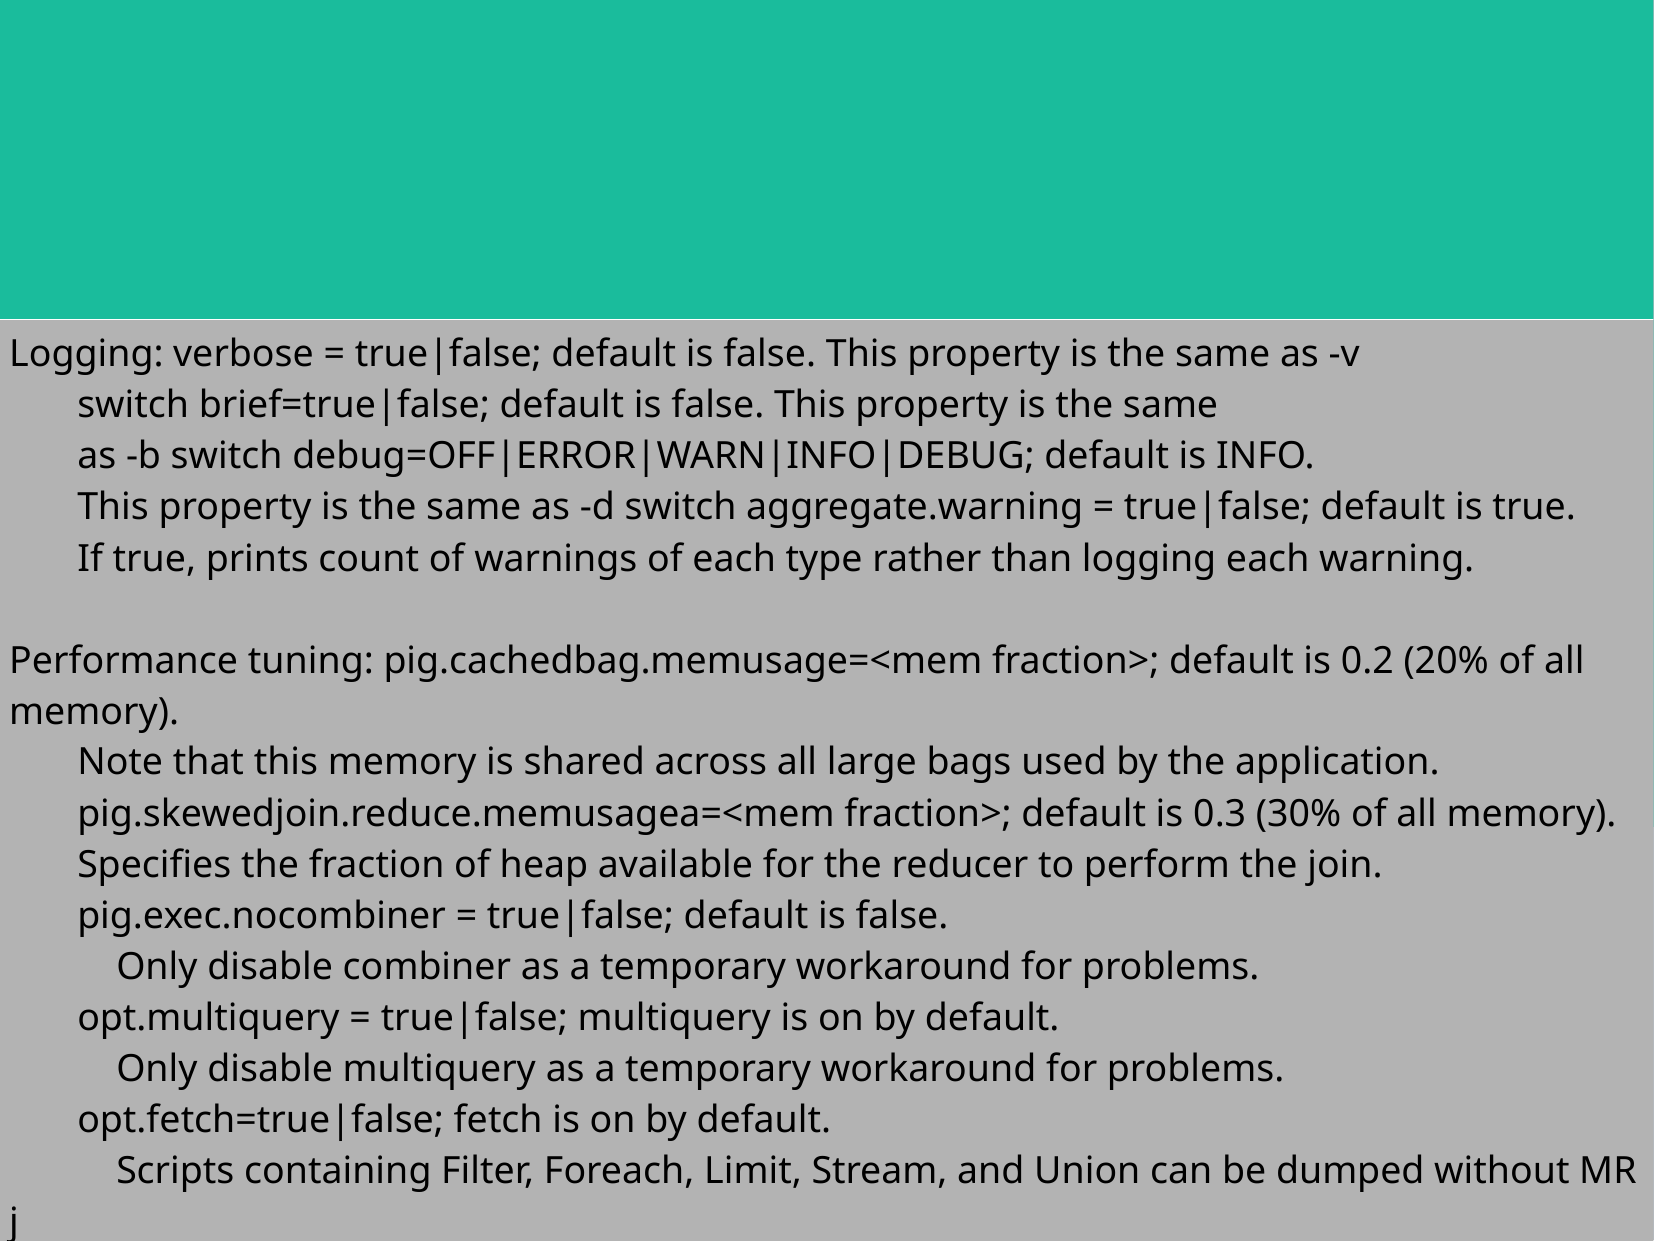

| Logging: verbose = true|false; default is false. This property is the same as -v switch brief=true|false; default is false. This property is the same as -b switch debug=OFF|ERROR|WARN|INFO|DEBUG; default is INFO. This property is the same as -d switch aggregate.warning = true|false; default is true. If true, prints count of warnings of each type rather than logging each warning. Performance tuning: pig.cachedbag.memusage=<mem fraction>; default is 0.2 (20% of all memory). Note that this memory is shared across all large bags used by the application. pig.skewedjoin.reduce.memusagea=<mem fraction>; default is 0.3 (30% of all memory). Specifies the fraction of heap available for the reducer to perform the join. pig.exec.nocombiner = true|false; default is false. Only disable combiner as a temporary workaround for problems. opt.multiquery = true|false; multiquery is on by default. Only disable multiquery as a temporary workaround for problems. opt.fetch=true|false; fetch is on by default. Scripts containing Filter, Foreach, Limit, Stream, and Union can be dumped without MR j |
| --- |